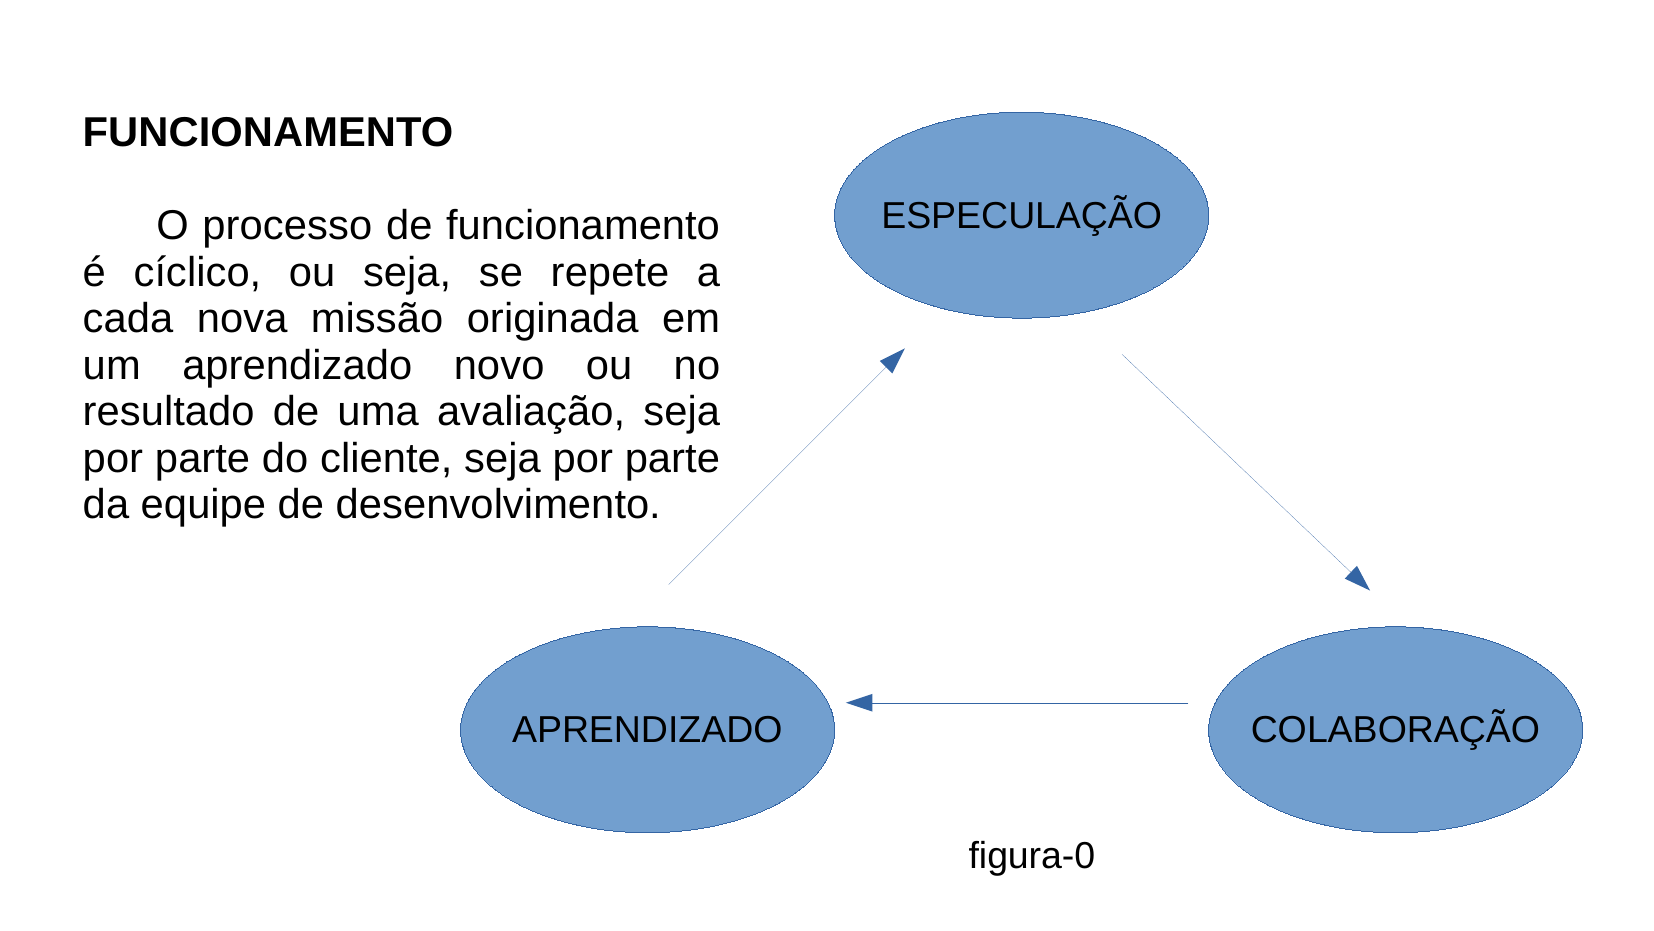

FUNCIONAMENTO
	O processo de funcionamento é cíclico, ou seja, se repete a cada nova missão originada em um aprendizado novo ou no resultado de uma avaliação, seja por parte do cliente, seja por parte da equipe de desenvolvimento.
ESPECULAÇÃO
APRENDIZADO
COLABORAÇÃO
figura-0